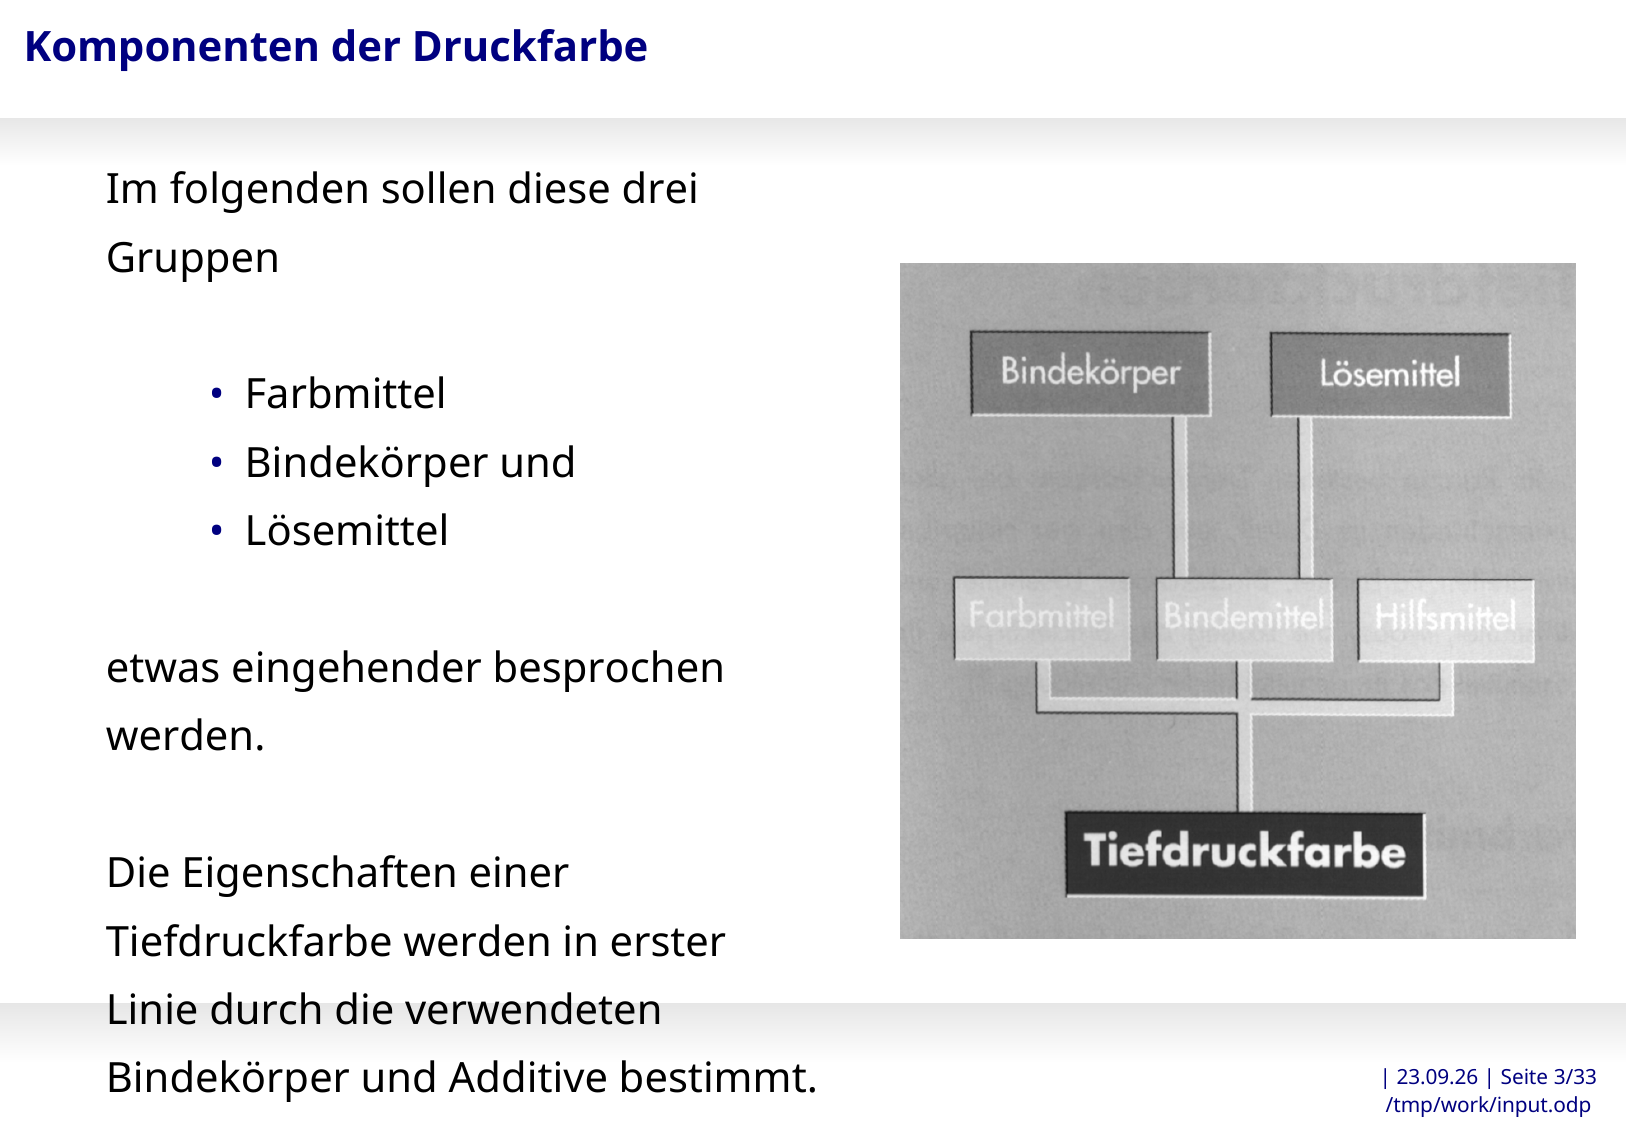

# Komponenten der Druckfarbe
Im folgenden sollen diese drei Gruppen
Farbmittel
Bindekörper und
Lösemittel
etwas eingehender besprochen werden.
Die Eigenschaften einer Tiefdruckfarbe werden in erster Linie durch die verwendeten Bindekörper und Additive bestimmt.